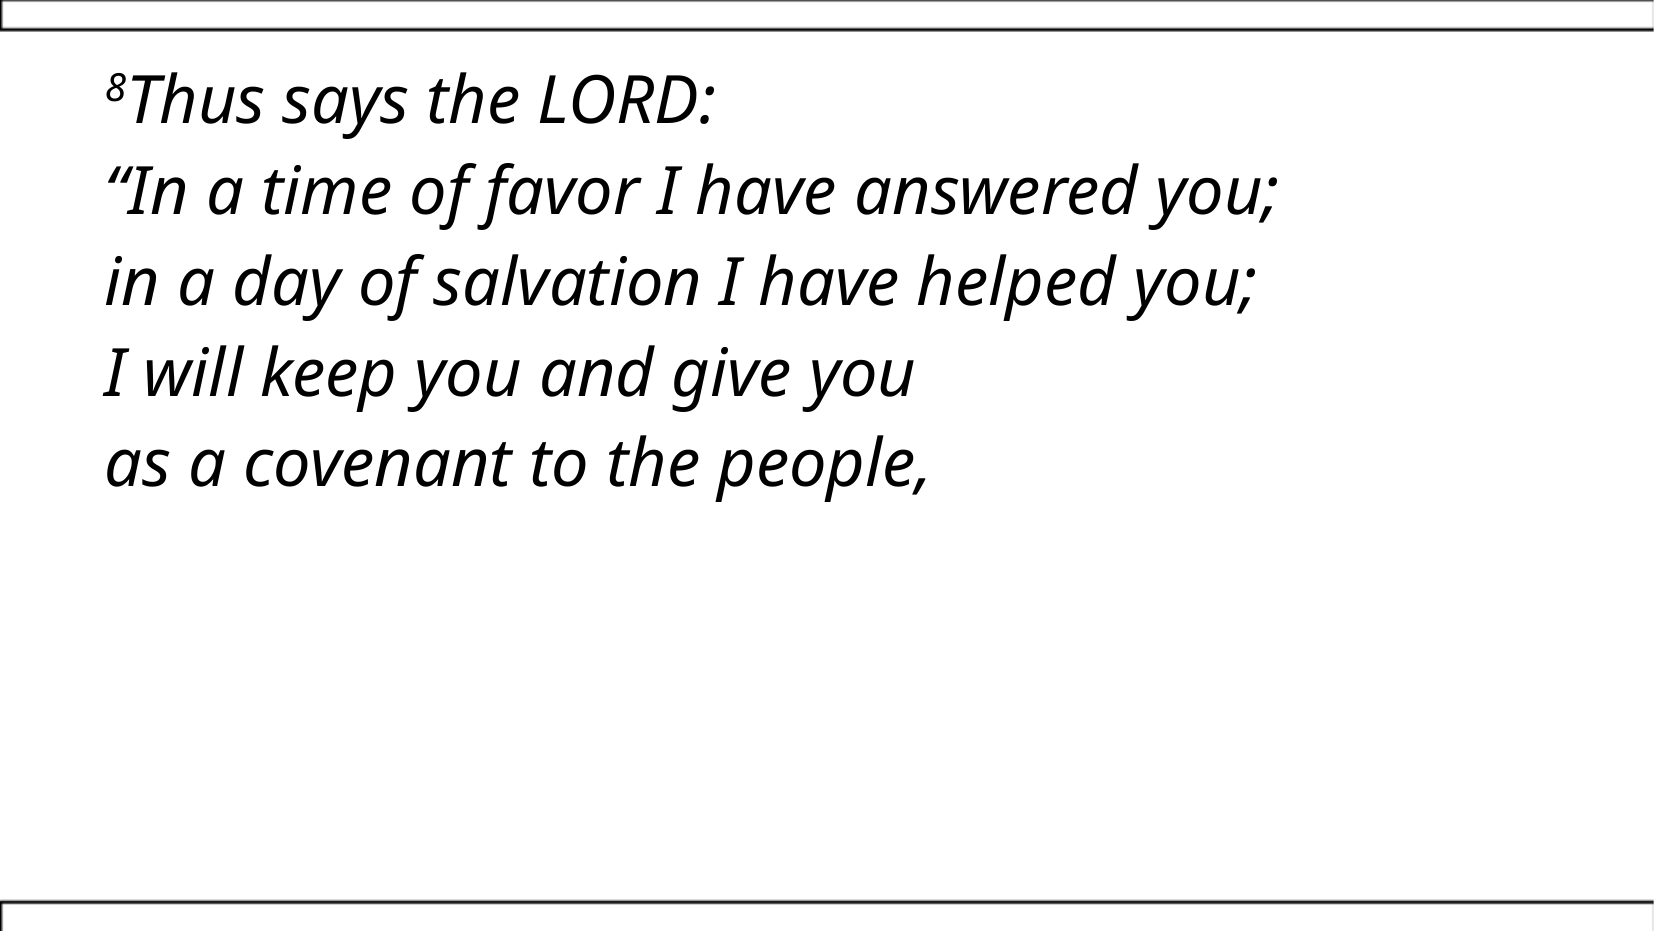

8Thus says the LORD:
“In a time of favor I have answered you;
in a day of salvation I have helped you;
I will keep you and give you
as a covenant to the people,